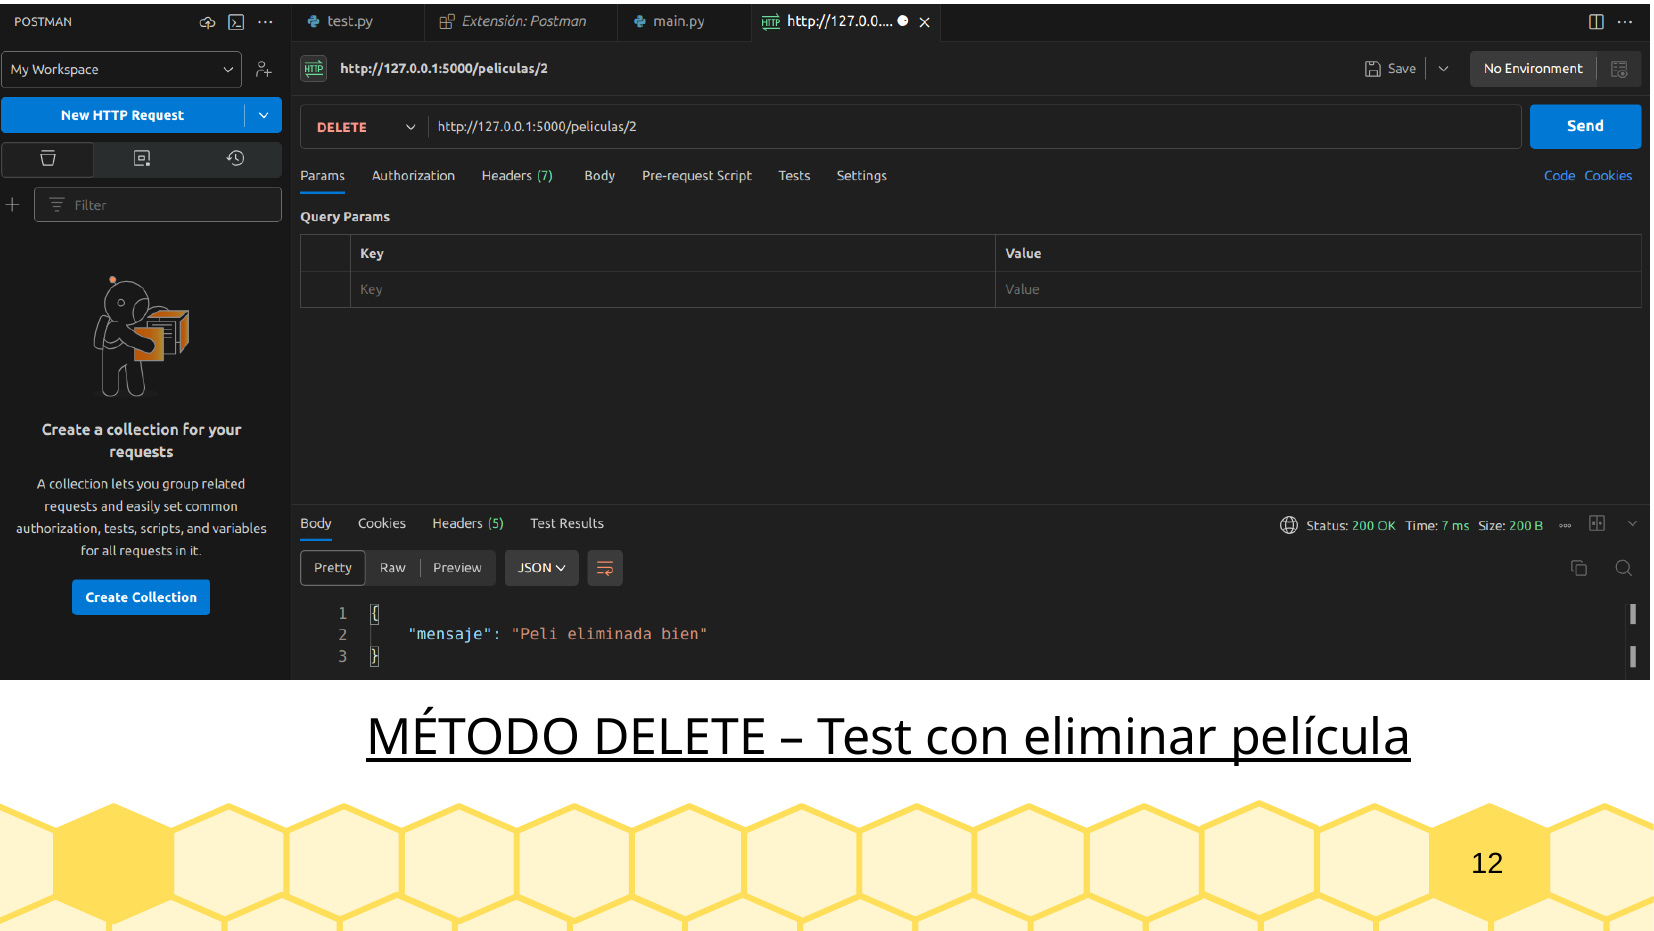

#
MÉTODO DELETE – Test con eliminar película